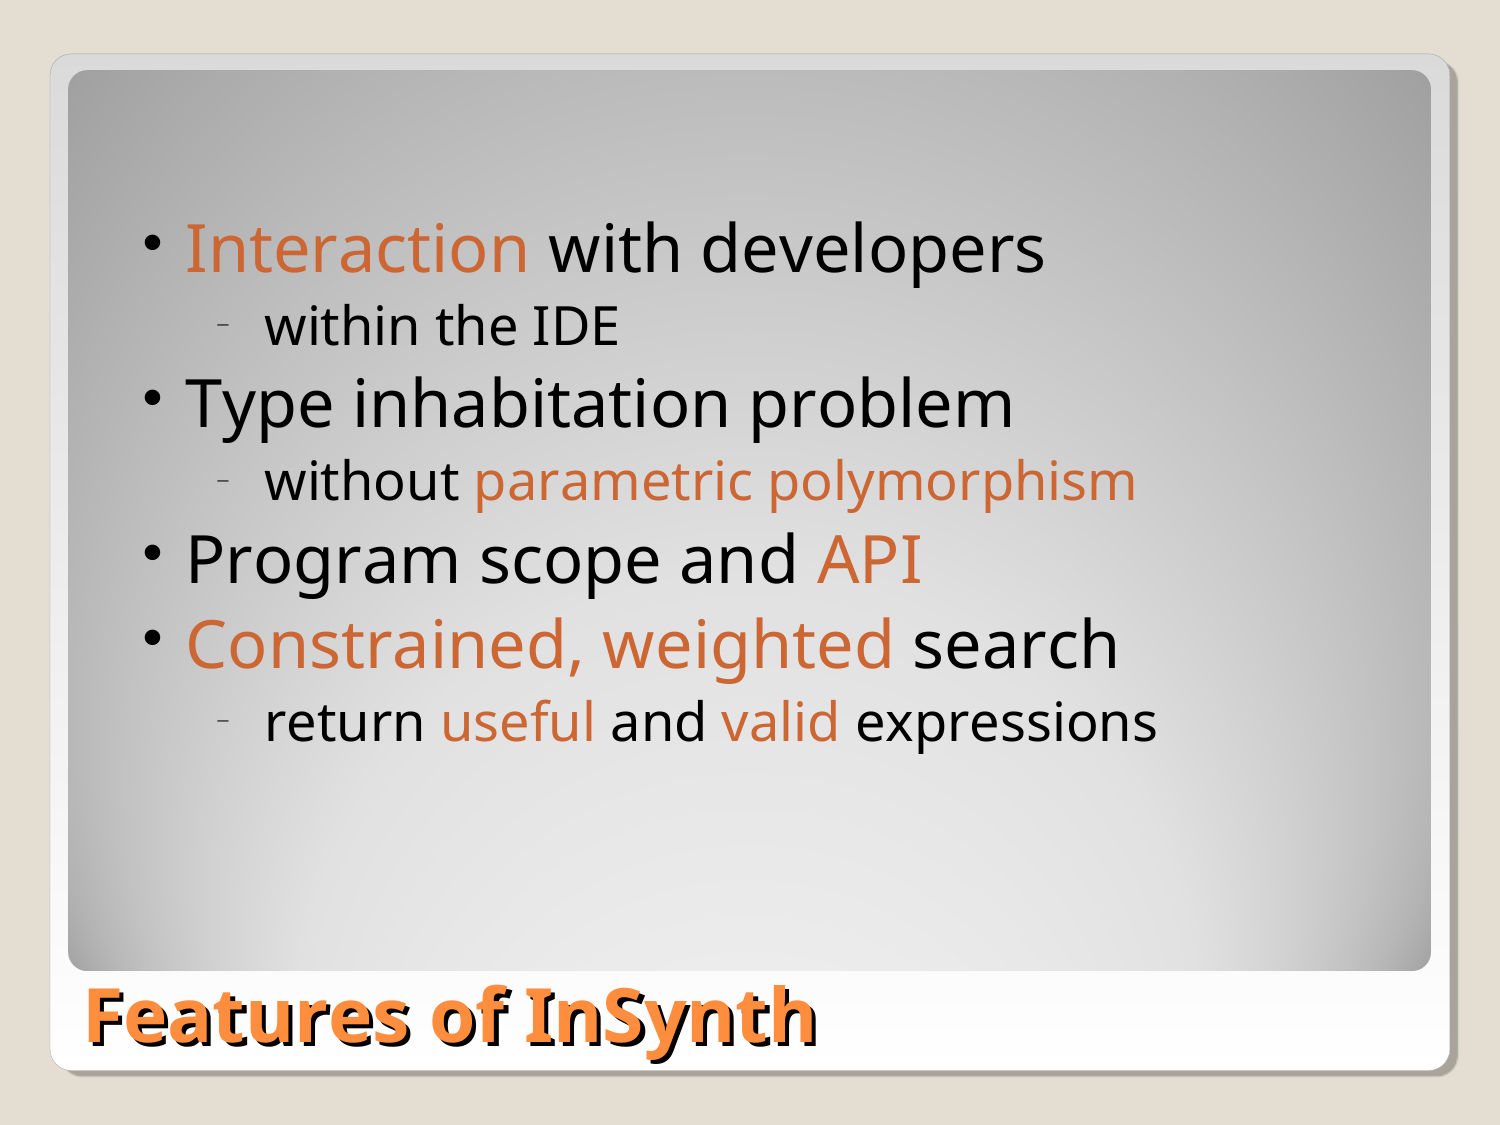

Interaction with developers
within the IDE
Type inhabitation problem
without parametric polymorphism
Program scope and API
Constrained, weighted search
return useful and valid expressions
Features of InSynth